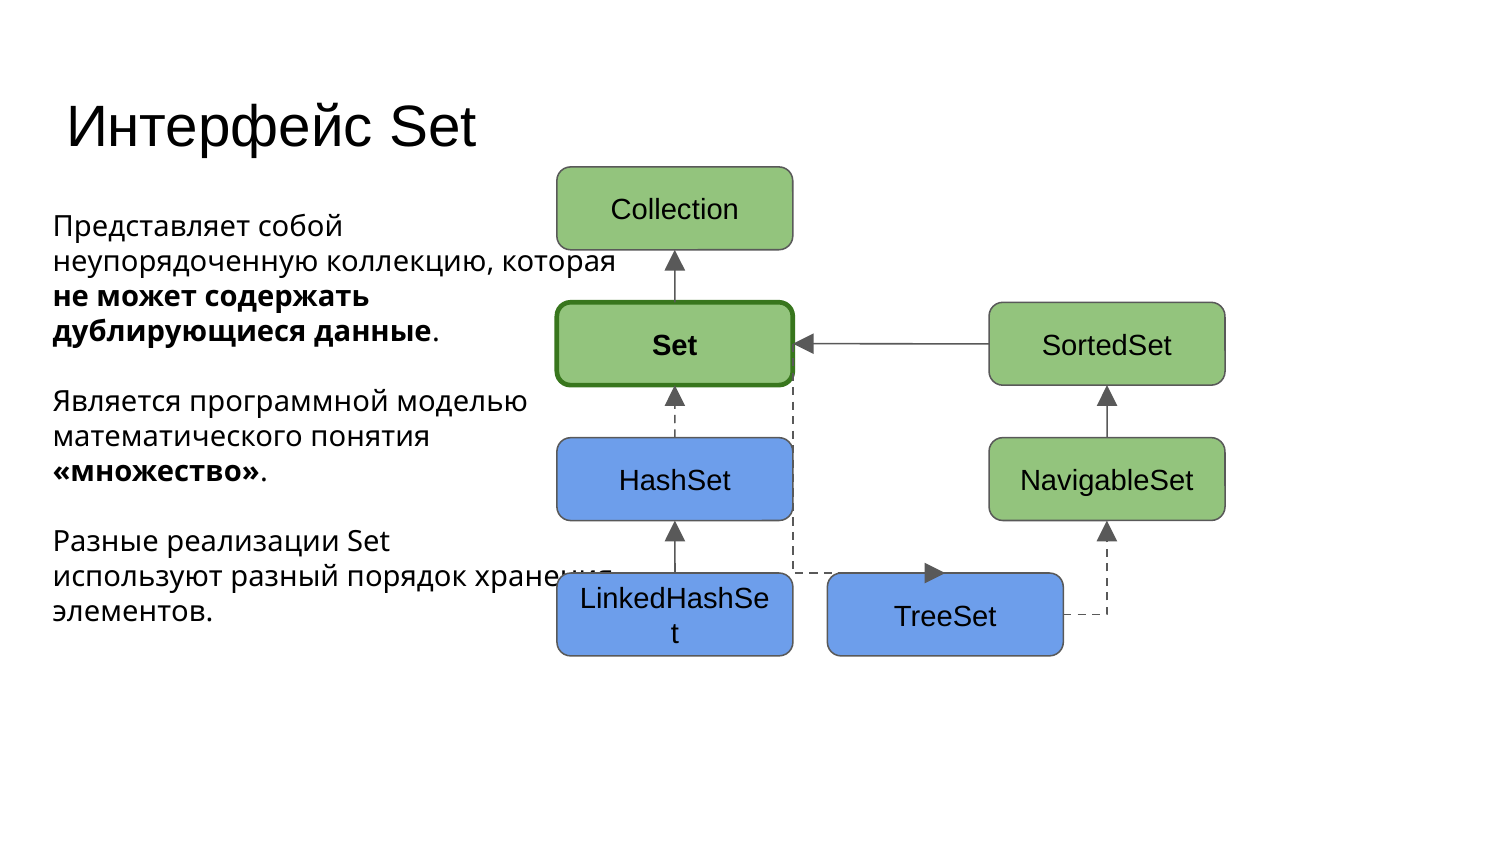

# Интерфейс Set
Collection
Set
SortedSet
NavigableSet
HashSet
LinkedHashSet
TreeSet
Представляет собой неупорядоченную коллекцию, которая не может содержать дублирующиеся данные.
Является программной моделью математического понятия «множество».
Разные реализации Set
используют разный порядок хранения элементов.